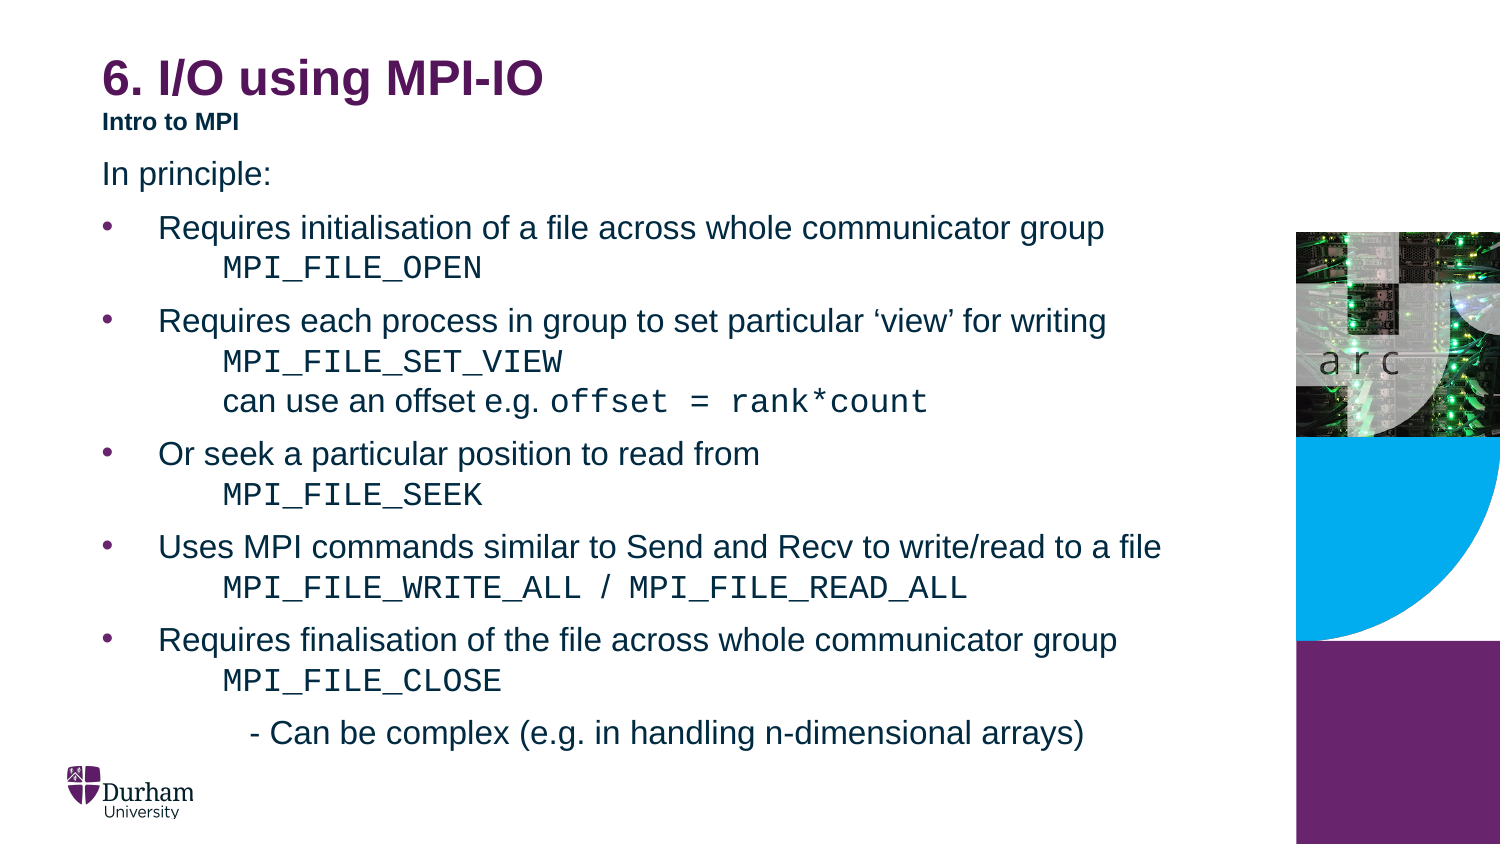

# 6. I/O using MPI-IO Intro to MPI
In principle:
 Requires initialisation of a file across whole communicator group
	MPI_FILE_OPEN
 Requires each process in group to set particular ‘view’ for writing
	MPI_FILE_SET_VIEW
	can use an offset e.g. offset = rank*count
 Or seek a particular position to read from
	MPI_FILE_SEEK
 Uses MPI commands similar to Send and Recv to write/read to a file
	MPI_FILE_WRITE_ALL / MPI_FILE_READ_ALL
 Requires finalisation of the file across whole communicator group
	MPI_FILE_CLOSE
		- Can be complex (e.g. in handling n-dimensional arrays)